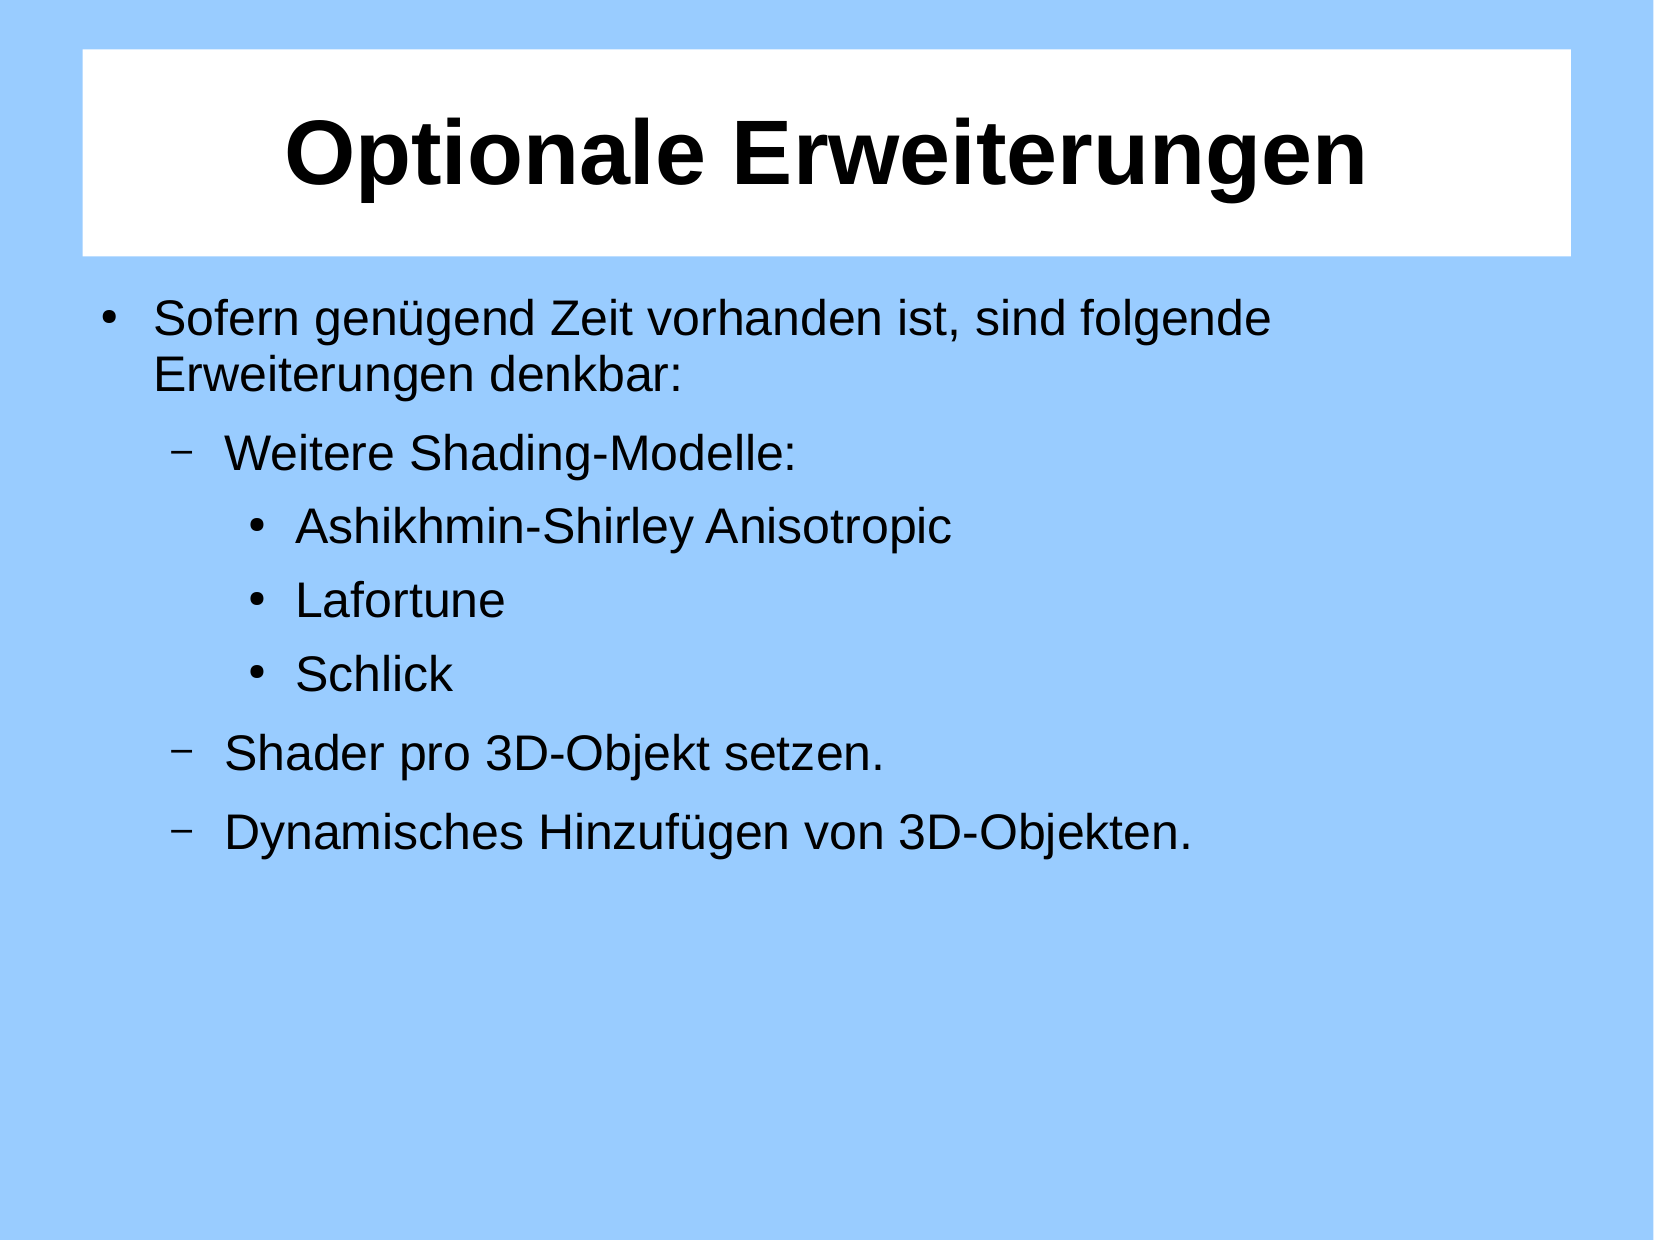

# Optionale Erweiterungen
Sofern genügend Zeit vorhanden ist, sind folgende Erweiterungen denkbar:
Weitere Shading-Modelle:
Ashikhmin-Shirley Anisotropic
Lafortune
Schlick
Shader pro 3D-Objekt setzen.
Dynamisches Hinzufügen von 3D-Objekten.